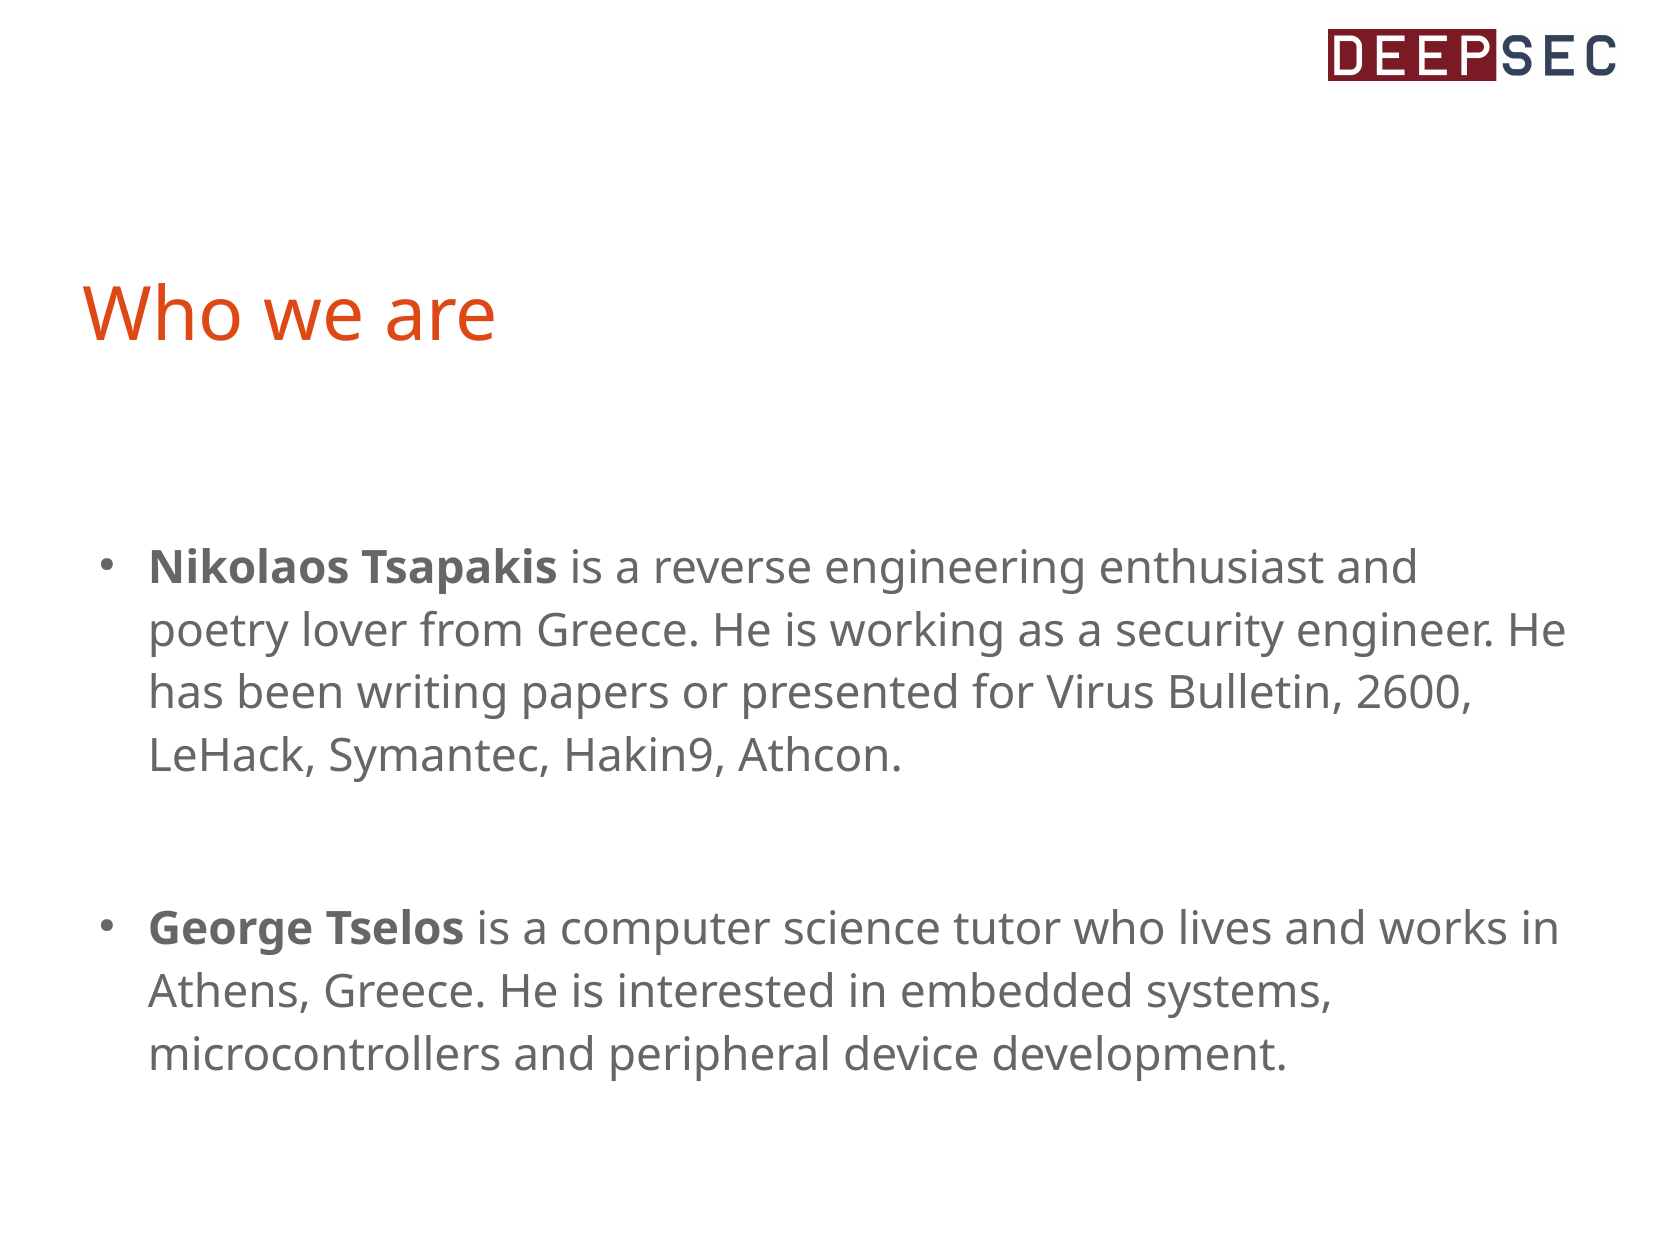

# Who we are
Nikolaos Tsapakis is a reverse engineering enthusiast and poetry lover from Greece. He is working as a security engineer. He has been writing papers or presented for Virus Bulletin, 2600, LeHack, Symantec, Hakin9, Athcon.
George Tselos is a computer science tutor who lives and works in Athens, Greece. He is interested in embedded systems, microcontrollers and peripheral device development.